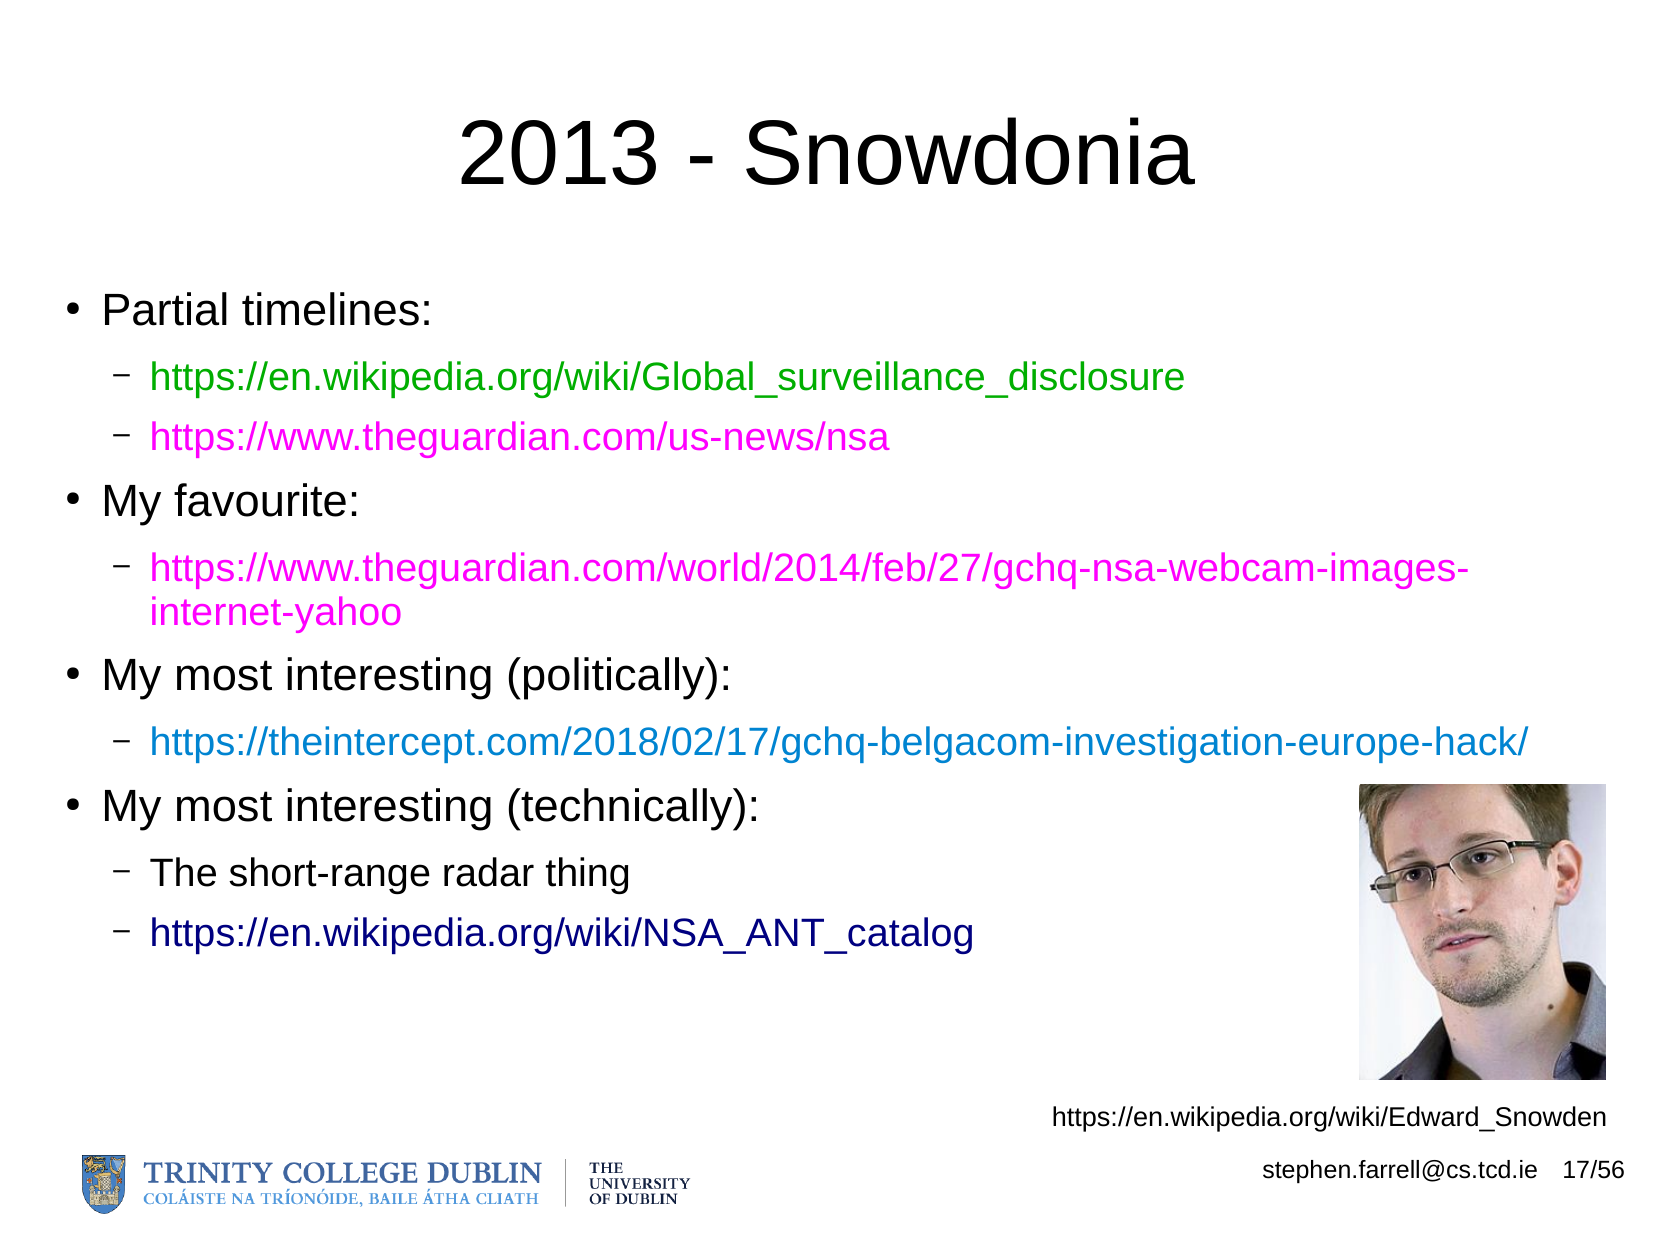

# 2013 - Snowdonia
Partial timelines:
https://en.wikipedia.org/wiki/Global_surveillance_disclosure
https://www.theguardian.com/us-news/nsa
My favourite:
https://www.theguardian.com/world/2014/feb/27/gchq-nsa-webcam-images-internet-yahoo
My most interesting (politically):
https://theintercept.com/2018/02/17/gchq-belgacom-investigation-europe-hack/
My most interesting (technically):
The short-range radar thing
https://en.wikipedia.org/wiki/NSA_ANT_catalog
https://en.wikipedia.org/wiki/Edward_Snowden